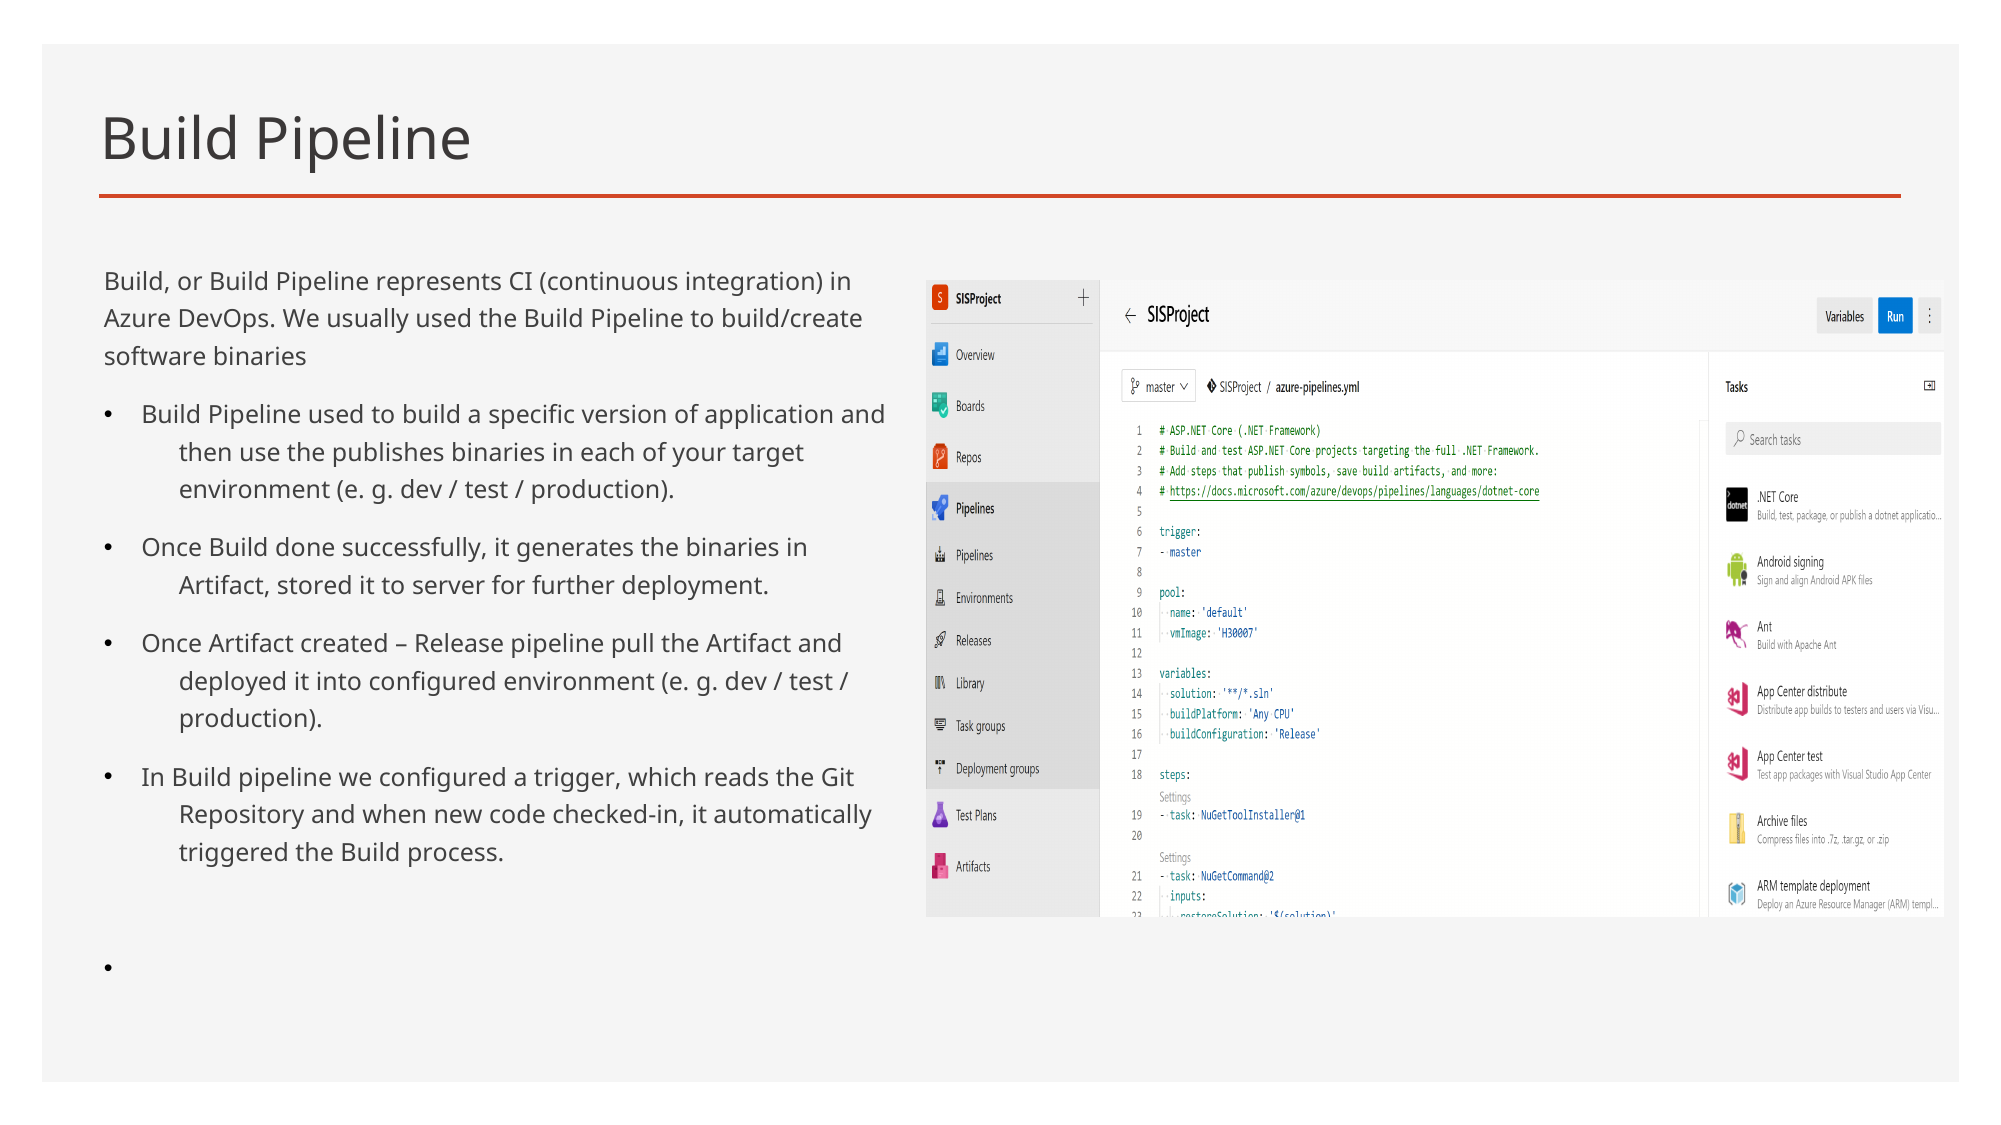

# Build Pipeline
Build, or Build Pipeline represents CI (continuous integration) in Azure DevOps. We usually used the Build Pipeline to build/create software binaries
Build Pipeline used to build a specific version of application and then use the publishes binaries in each of your target environment (e. g. dev / test / production).
Once Build done successfully, it generates the binaries in Artifact, stored it to server for further deployment.
Once Artifact created – Release pipeline pull the Artifact and deployed it into configured environment (e. g. dev / test / production).
In Build pipeline we configured a trigger, which reads the Git Repository and when new code checked-in, it automatically triggered the Build process.